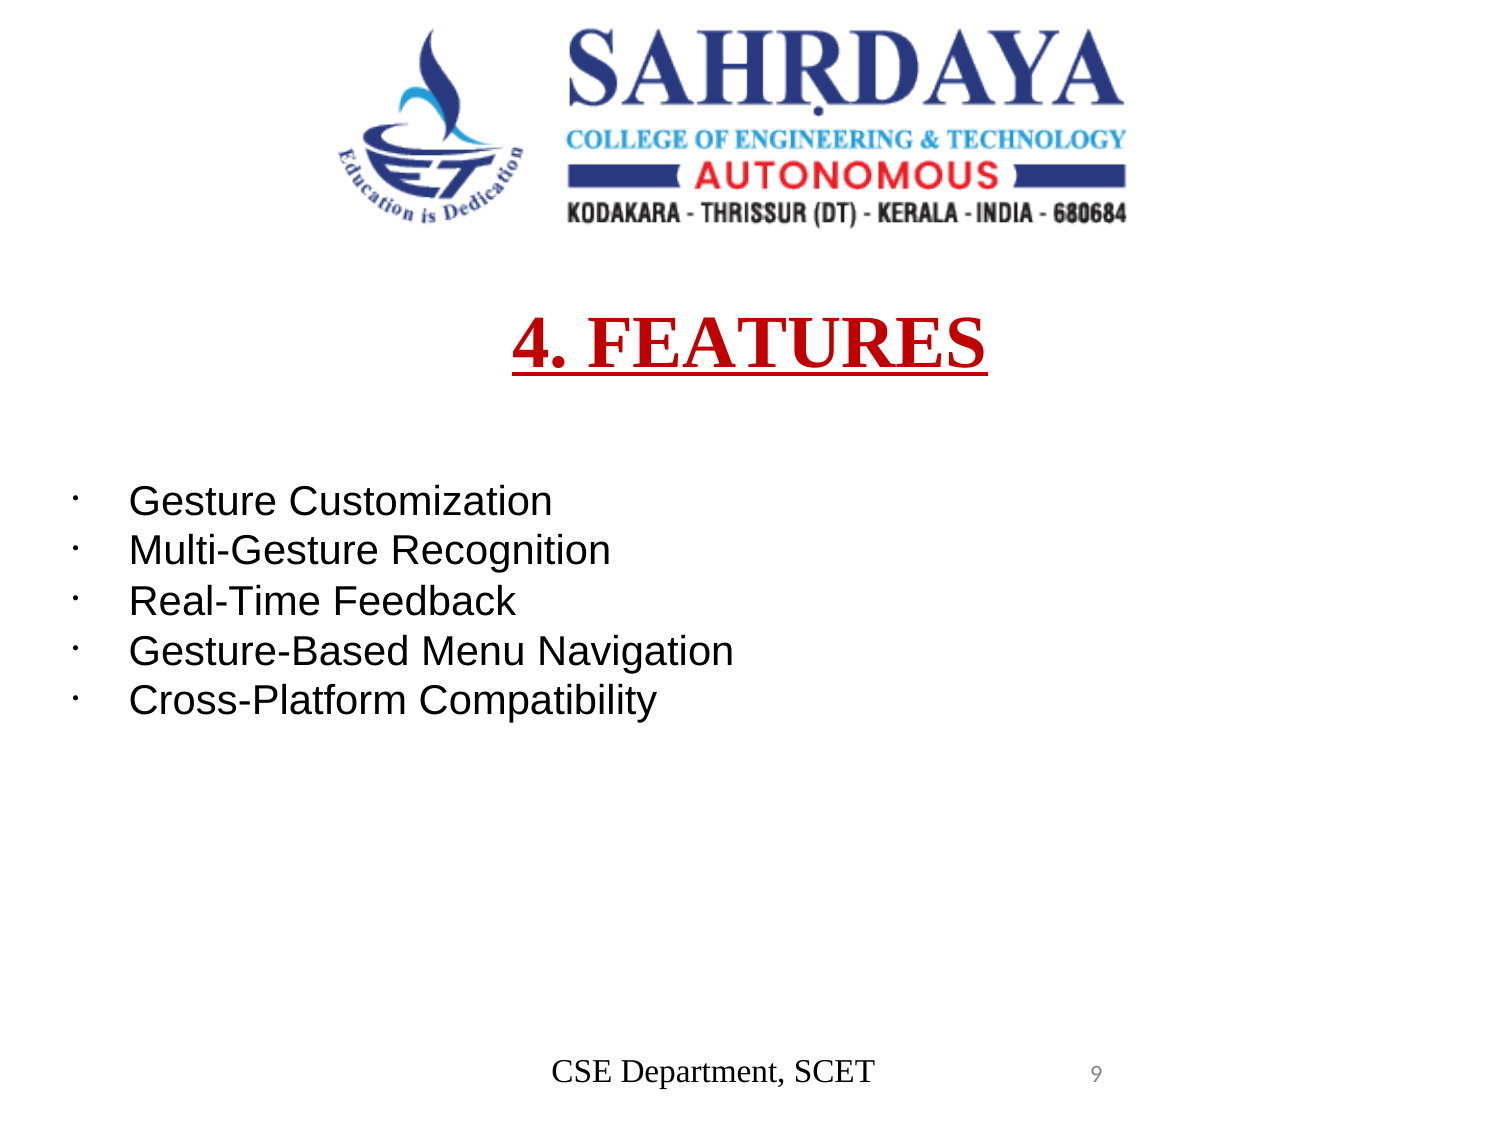

4. FEATURES
Gesture Customization
Multi-Gesture Recognition
Real-Time Feedback
Gesture-Based Menu Navigation
Cross-Platform Compatibility
 CSE Department, SCET